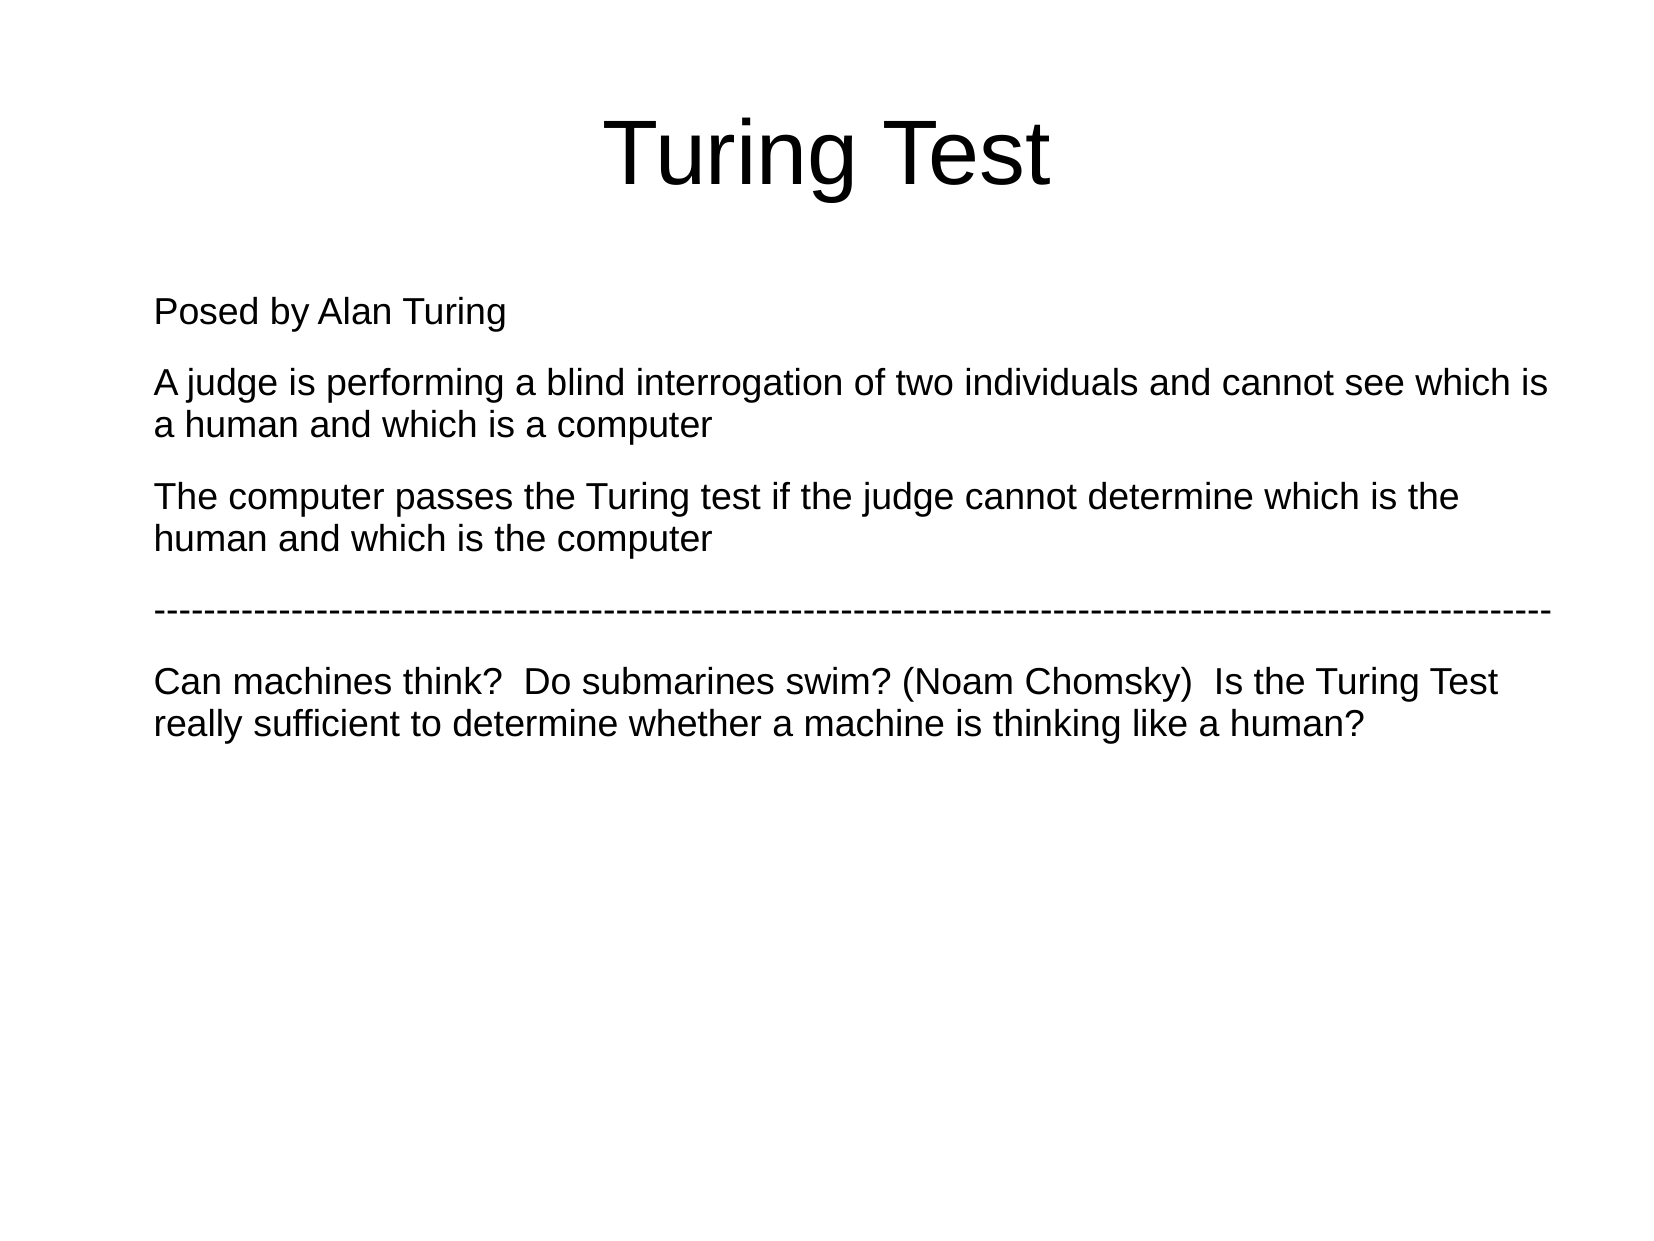

# Turing Test
Posed by Alan Turing
A judge is performing a blind interrogation of two individuals and cannot see which is a human and which is a computer
The computer passes the Turing test if the judge cannot determine which is the human and which is the computer
----------------------------------------------------------------------------------------------------------------
Can machines think? Do submarines swim? (Noam Chomsky) Is the Turing Test really sufficient to determine whether a machine is thinking like a human?